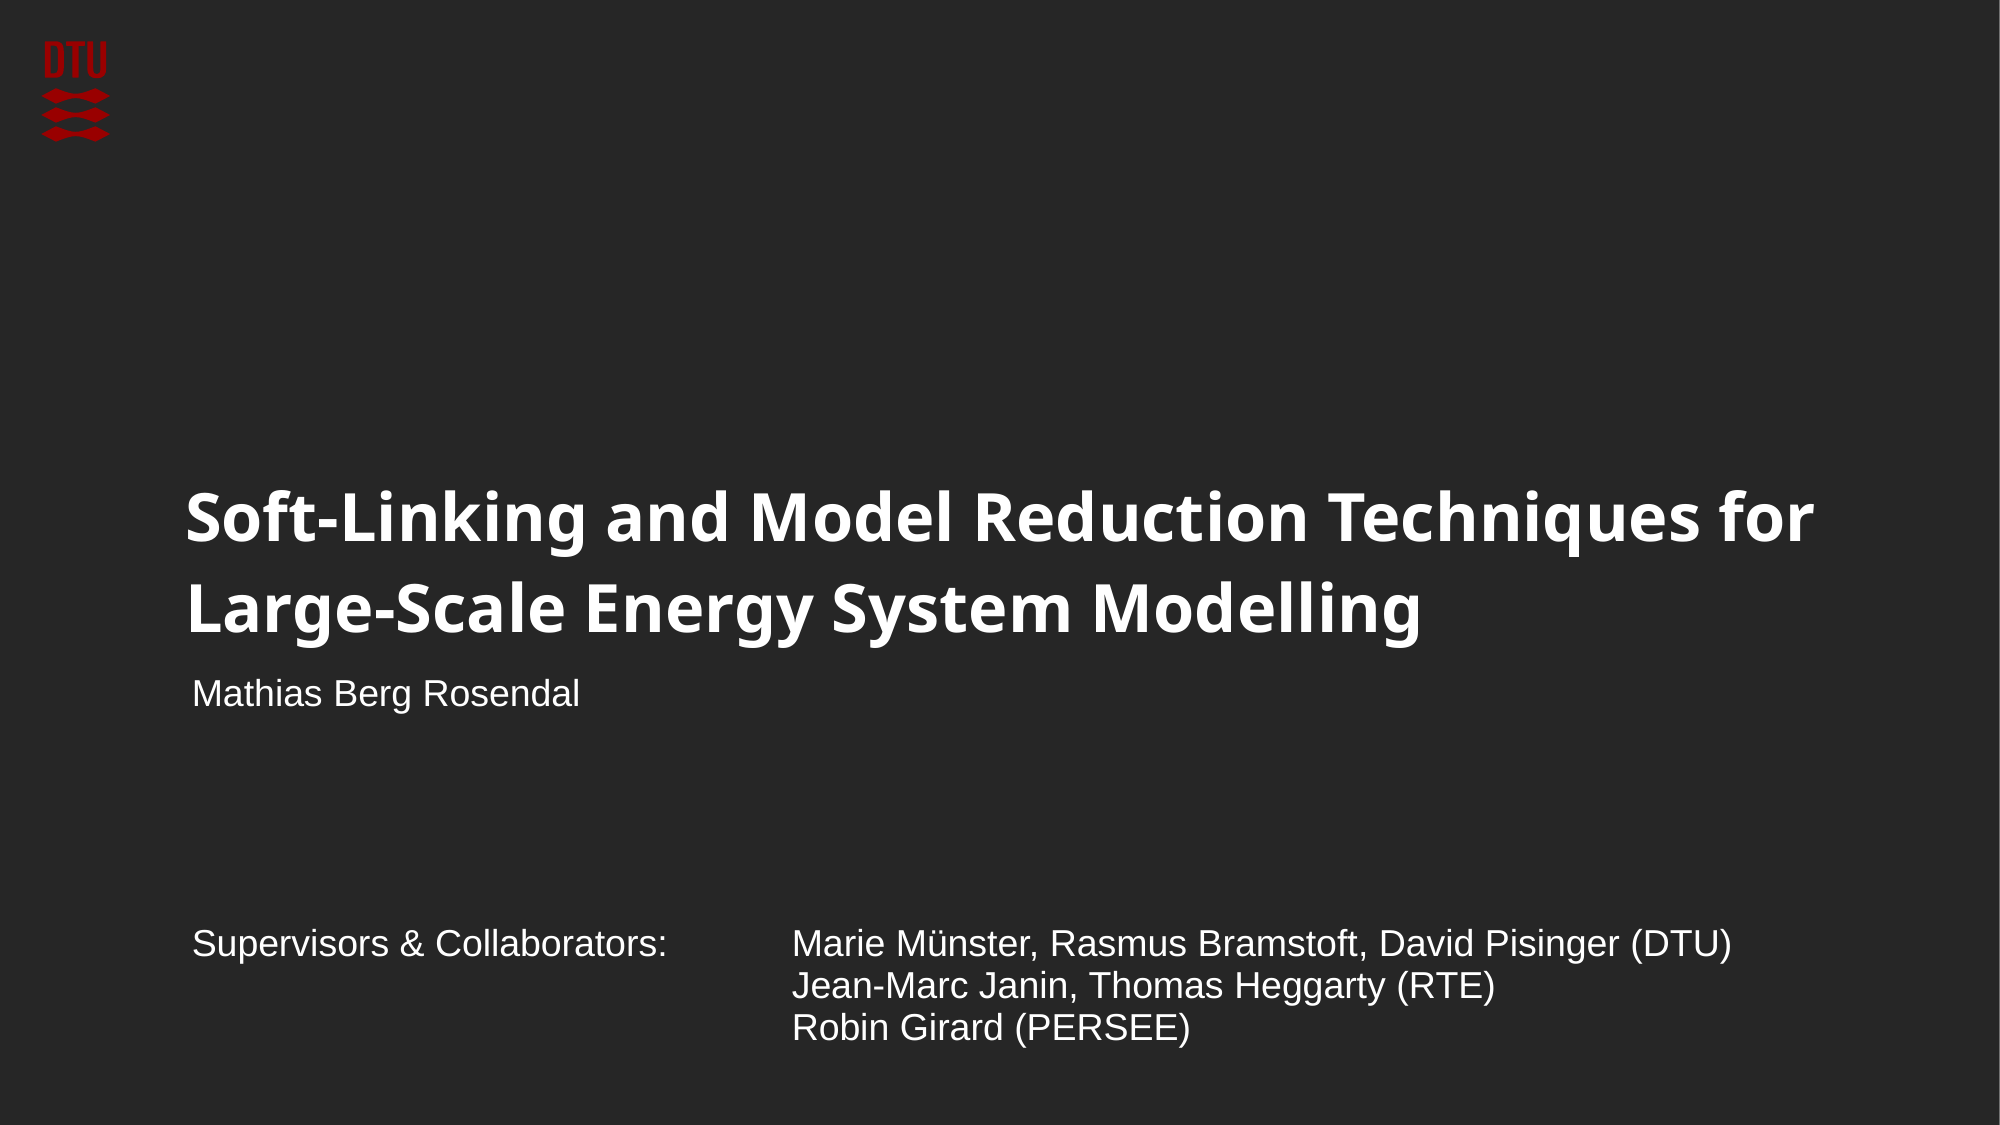

# Soft-Linking and Model Reduction Techniques for Large-Scale Energy System Modelling
Mathias Berg Rosendal
Supervisors & Collaborators: 	Marie Münster, Rasmus Bramstoft, David Pisinger (DTU)
 			Jean-Marc Janin, Thomas Heggarty (RTE)
	 			Robin Girard (PERSEE)